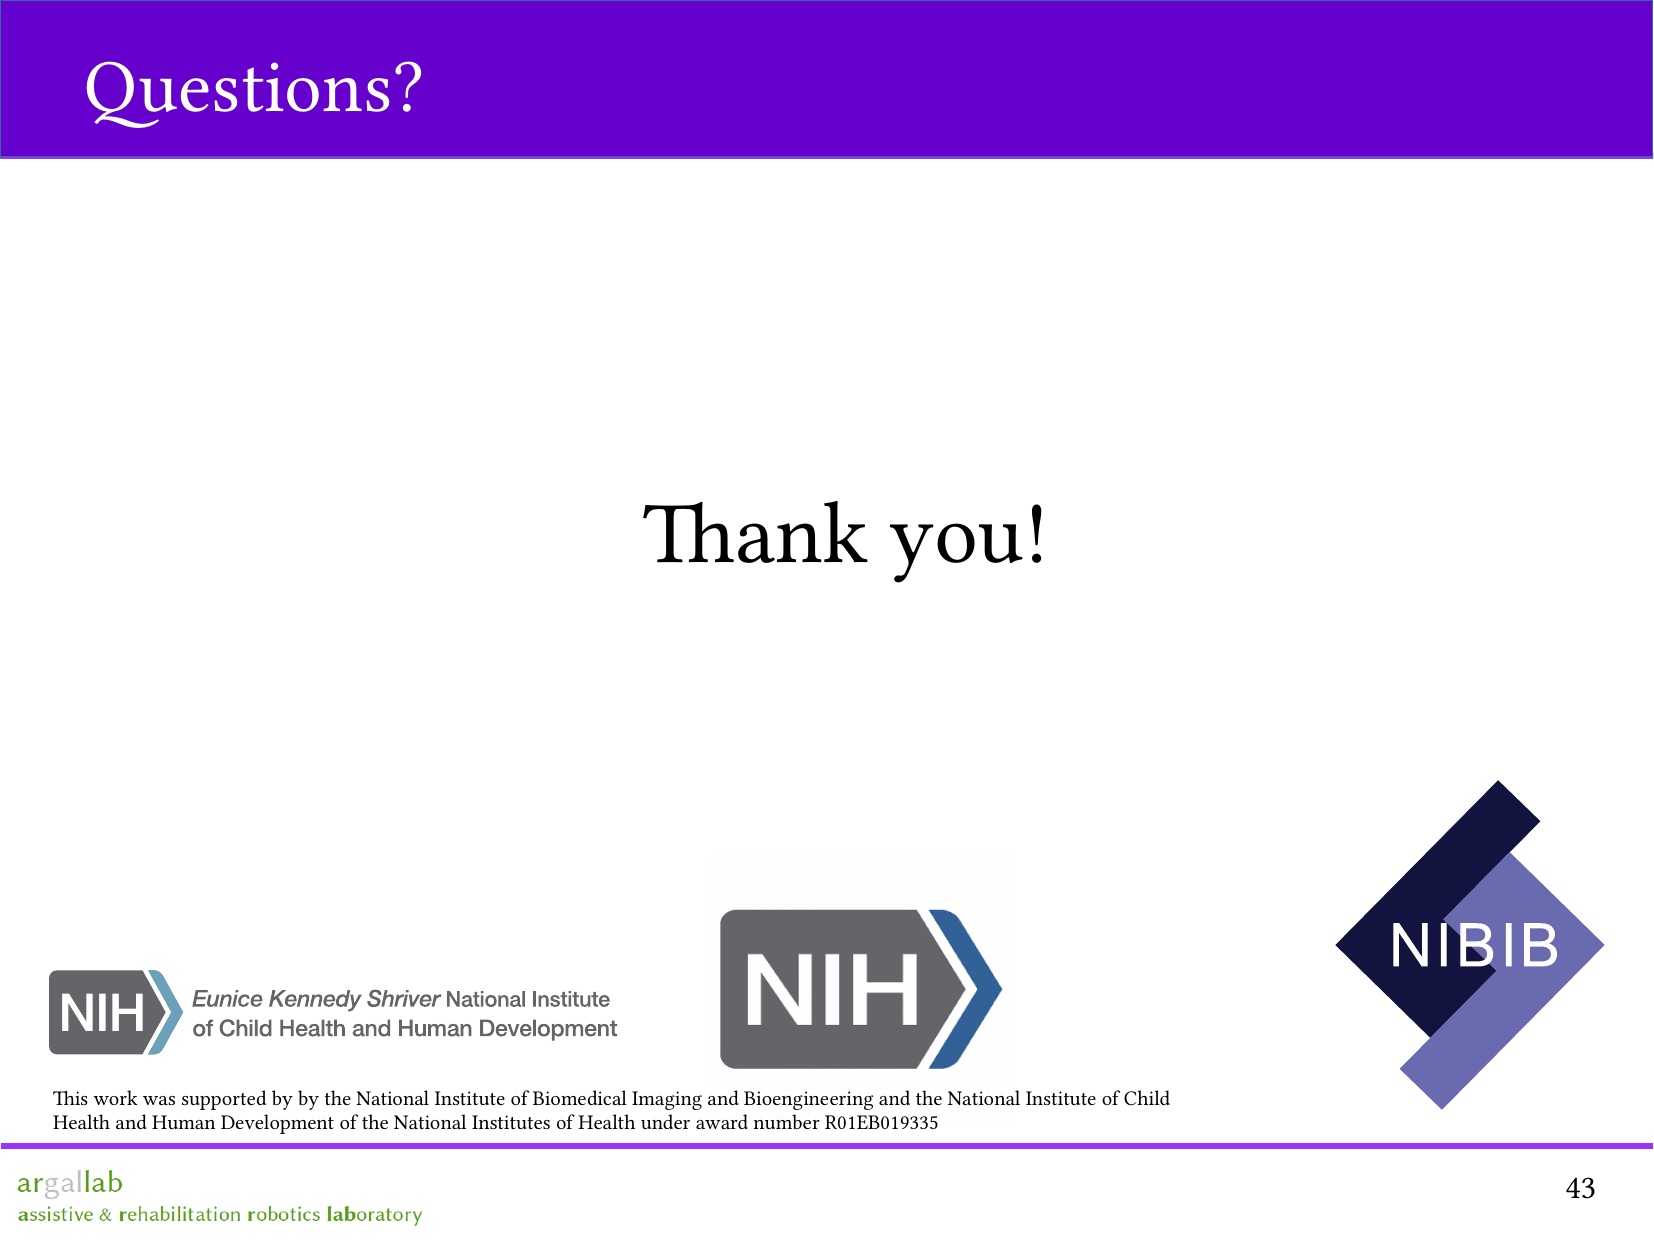

Questions?
Thank you!
This work was supported by by the National Institute of Biomedical Imaging and Bioengineering and the National Institute of Child
Health and Human Development of the National Institutes of Health under award number R01EB019335